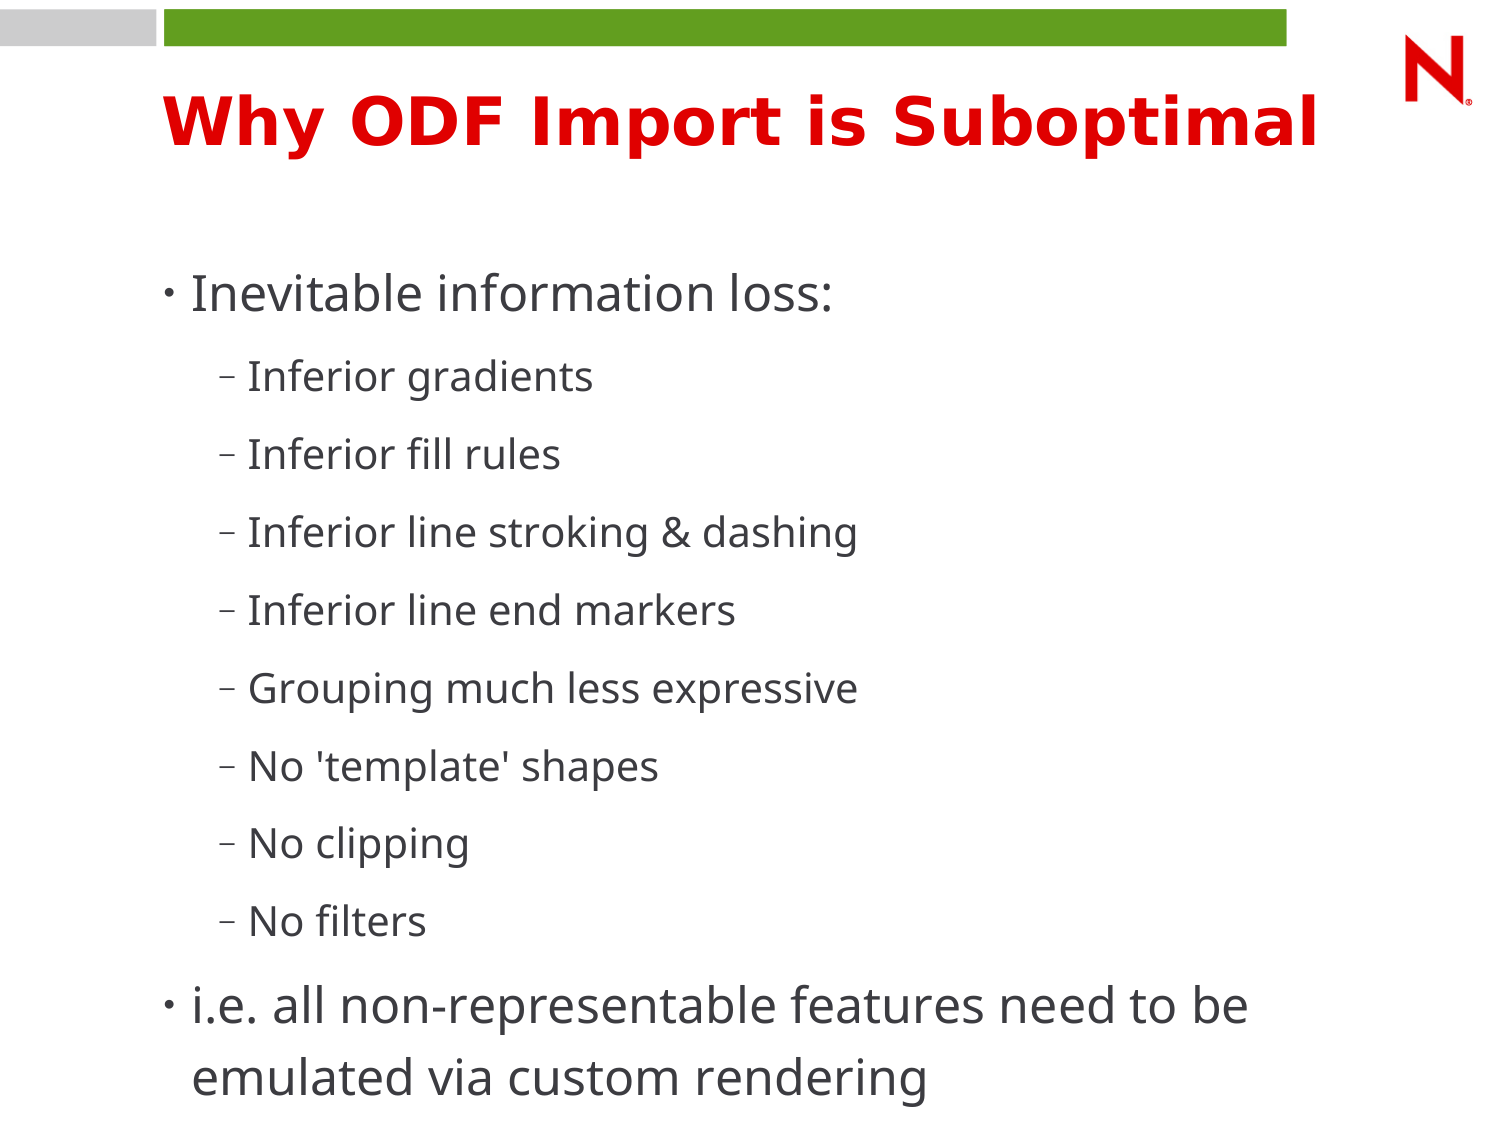

# Why ODF Import is Suboptimal
Inevitable information loss:
Inferior gradients
Inferior fill rules
Inferior line stroking & dashing
Inferior line end markers
Grouping much less expressive
No 'template' shapes
No clipping
No filters
i.e. all non-representable features need to be emulated via custom rendering